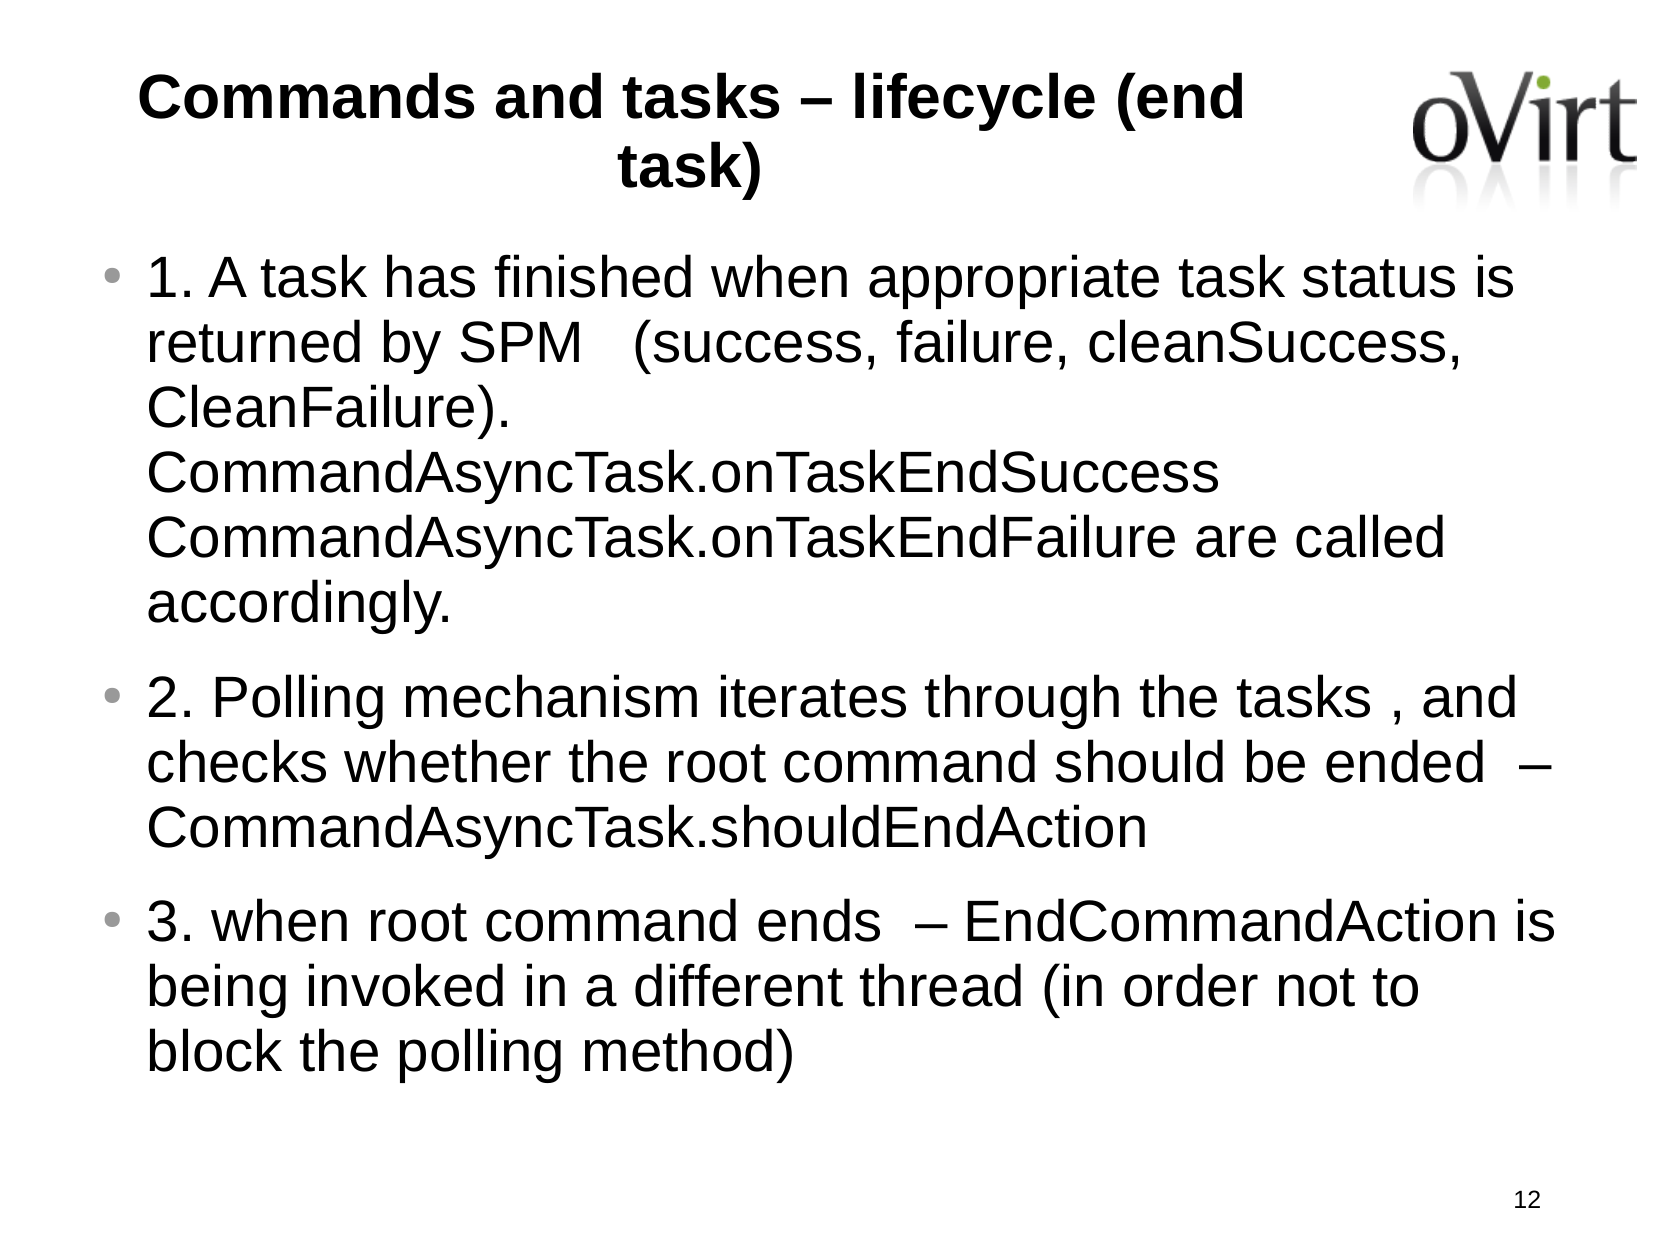

# Commands and tasks – lifecycle (end task)
1. A task has finished when appropriate task status is returned by SPM (success, failure, cleanSuccess, CleanFailure). CommandAsyncTask.onTaskEndSuccess CommandAsyncTask.onTaskEndFailure are called accordingly.
2. Polling mechanism iterates through the tasks , and checks whether the root command should be ended – CommandAsyncTask.shouldEndAction
3. when root command ends – EndCommandAction is being invoked in a different thread (in order not to block the polling method)